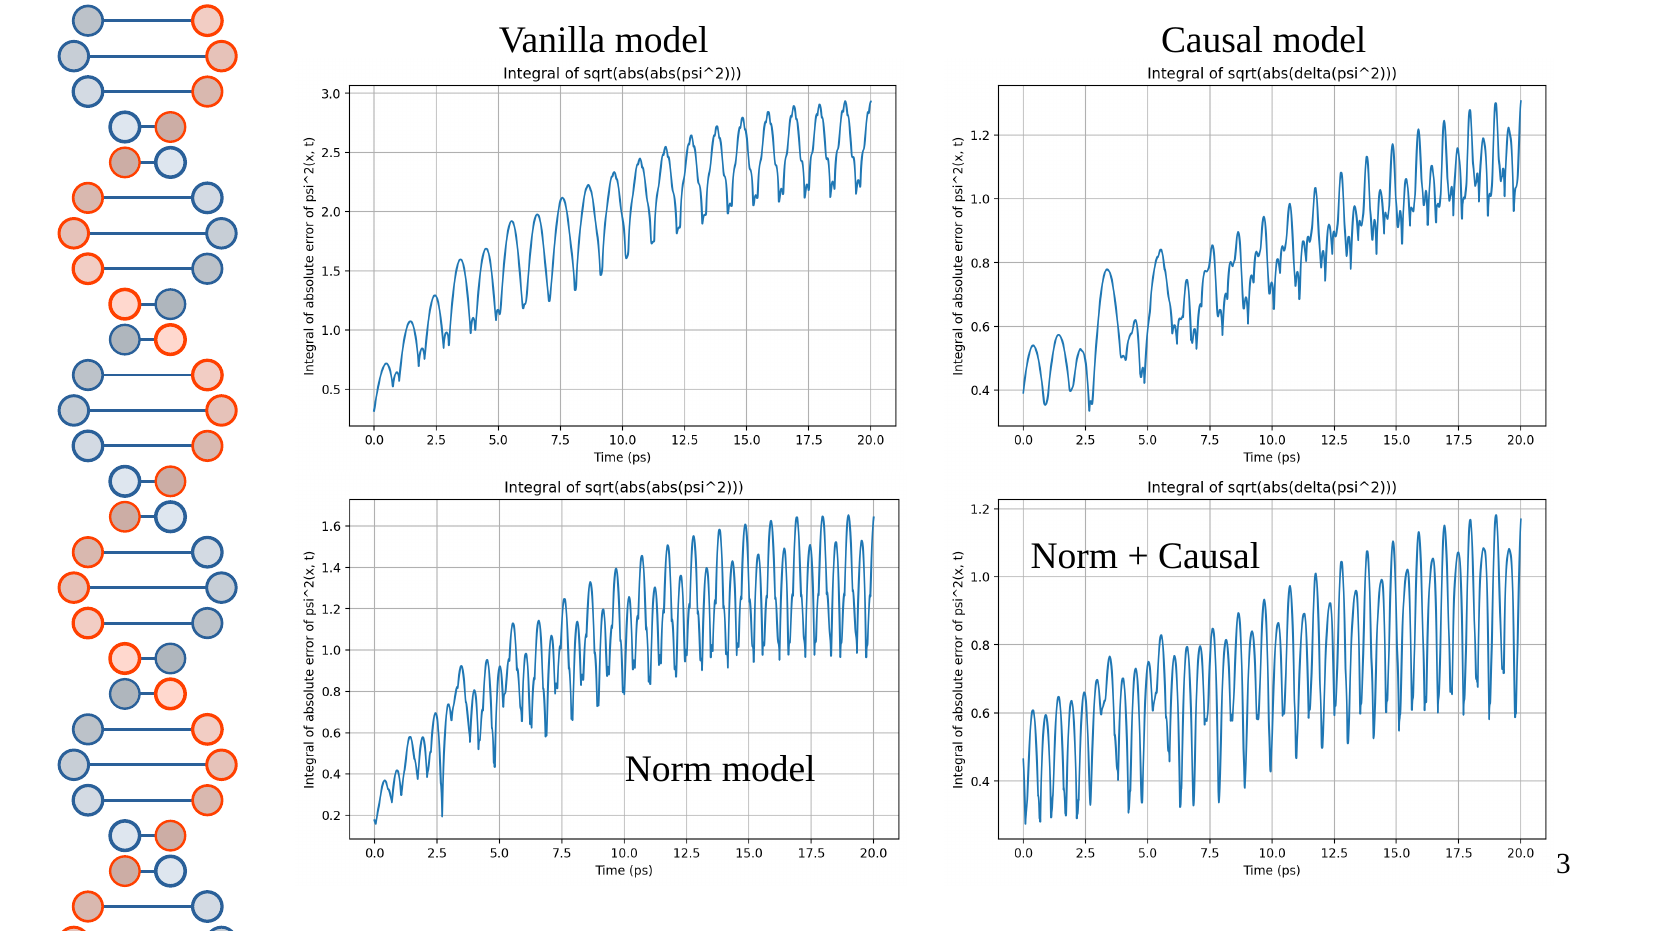

Vanilla model
Causal model
Norm + Causal
Norm model
13